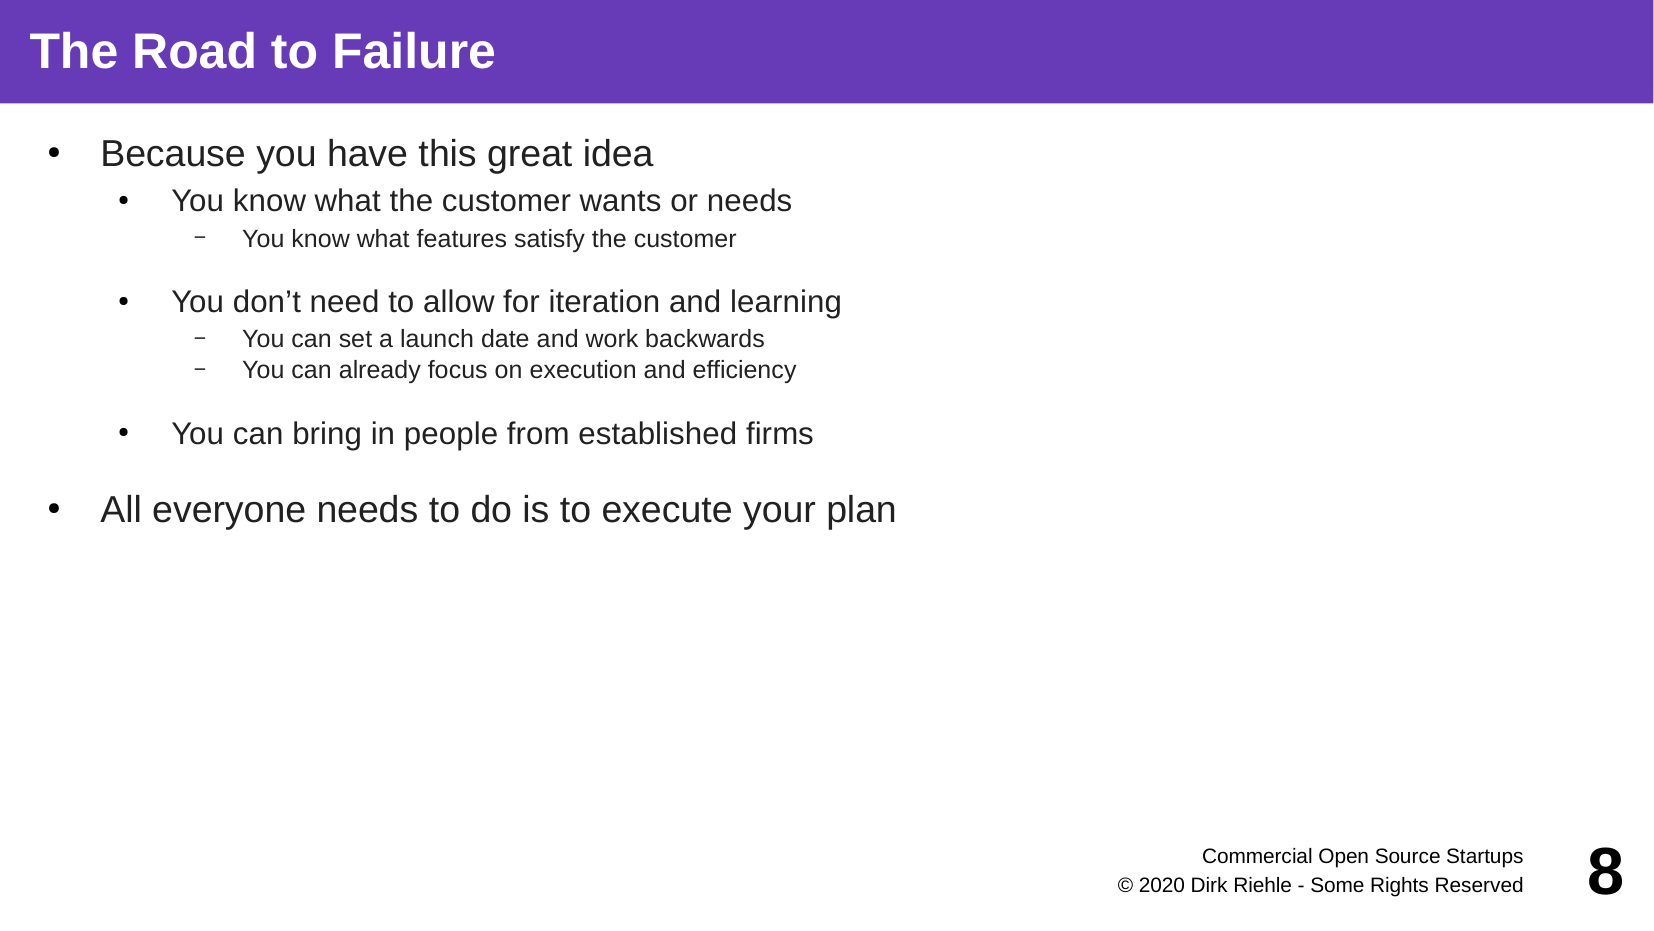

# The Road to Failure
Because you have this great idea
You know what the customer wants or needs
You know what features satisfy the customer
You don’t need to allow for iteration and learning
You can set a launch date and work backwards
You can already focus on execution and efficiency
You can bring in people from established firms
All everyone needs to do is to execute your plan
Commercial Open Source Startups
8
© 2020 Dirk Riehle - Some Rights Reserved